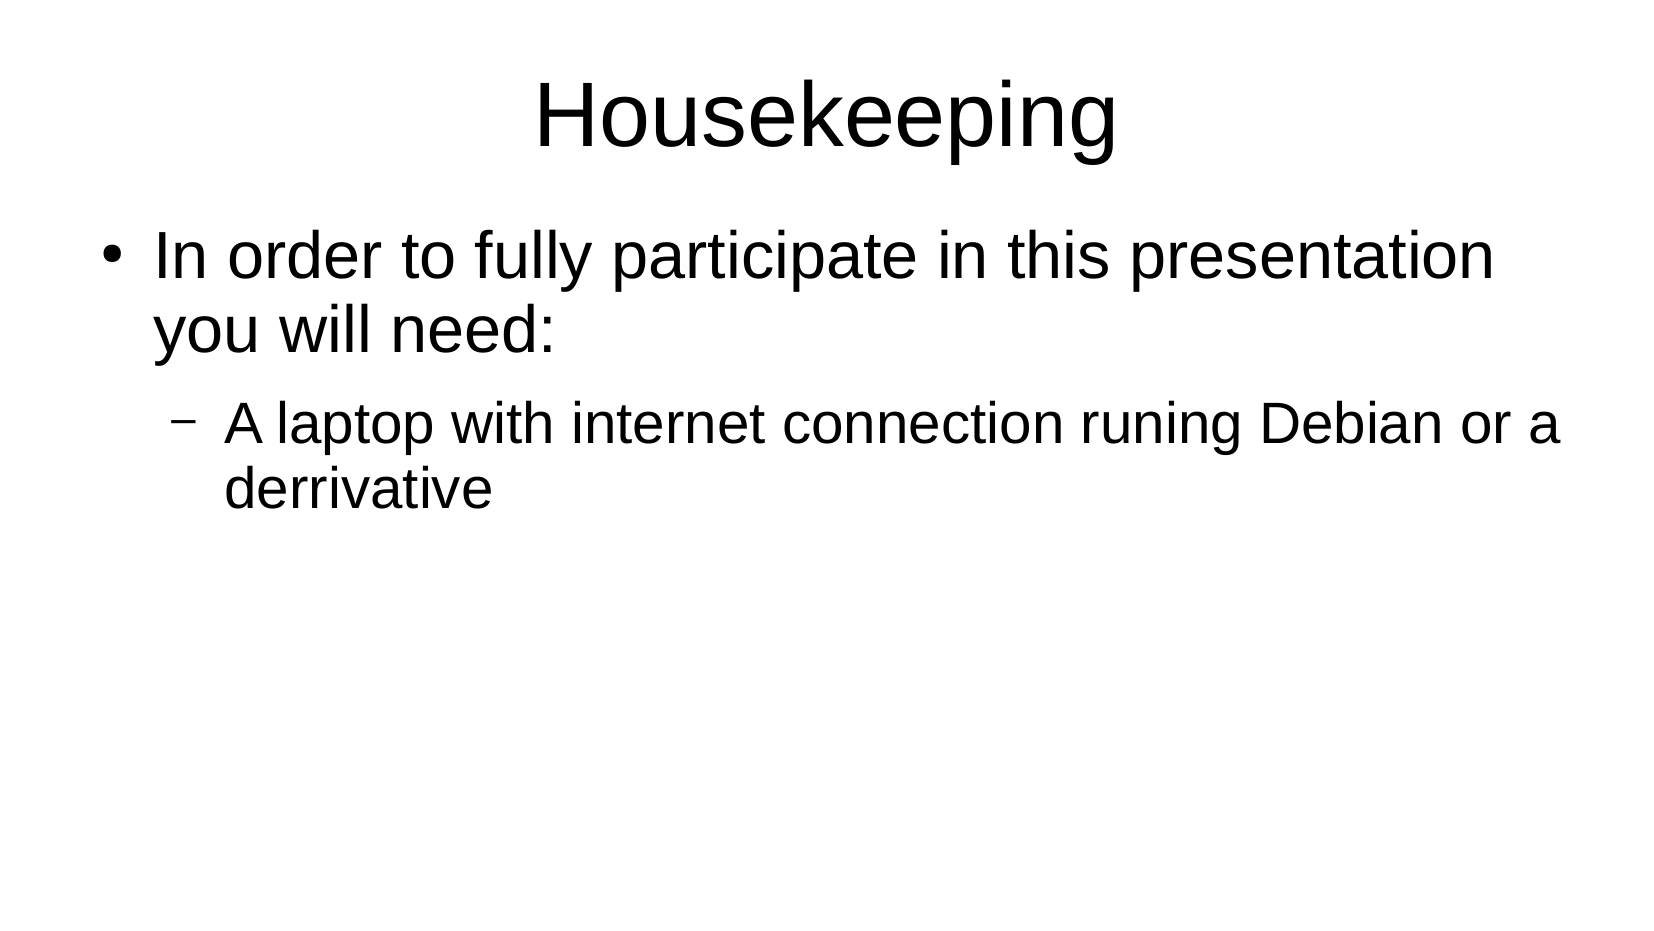

# Housekeeping
In order to fully participate in this presentation you will need:
A laptop with internet connection runing Debian or a derrivative